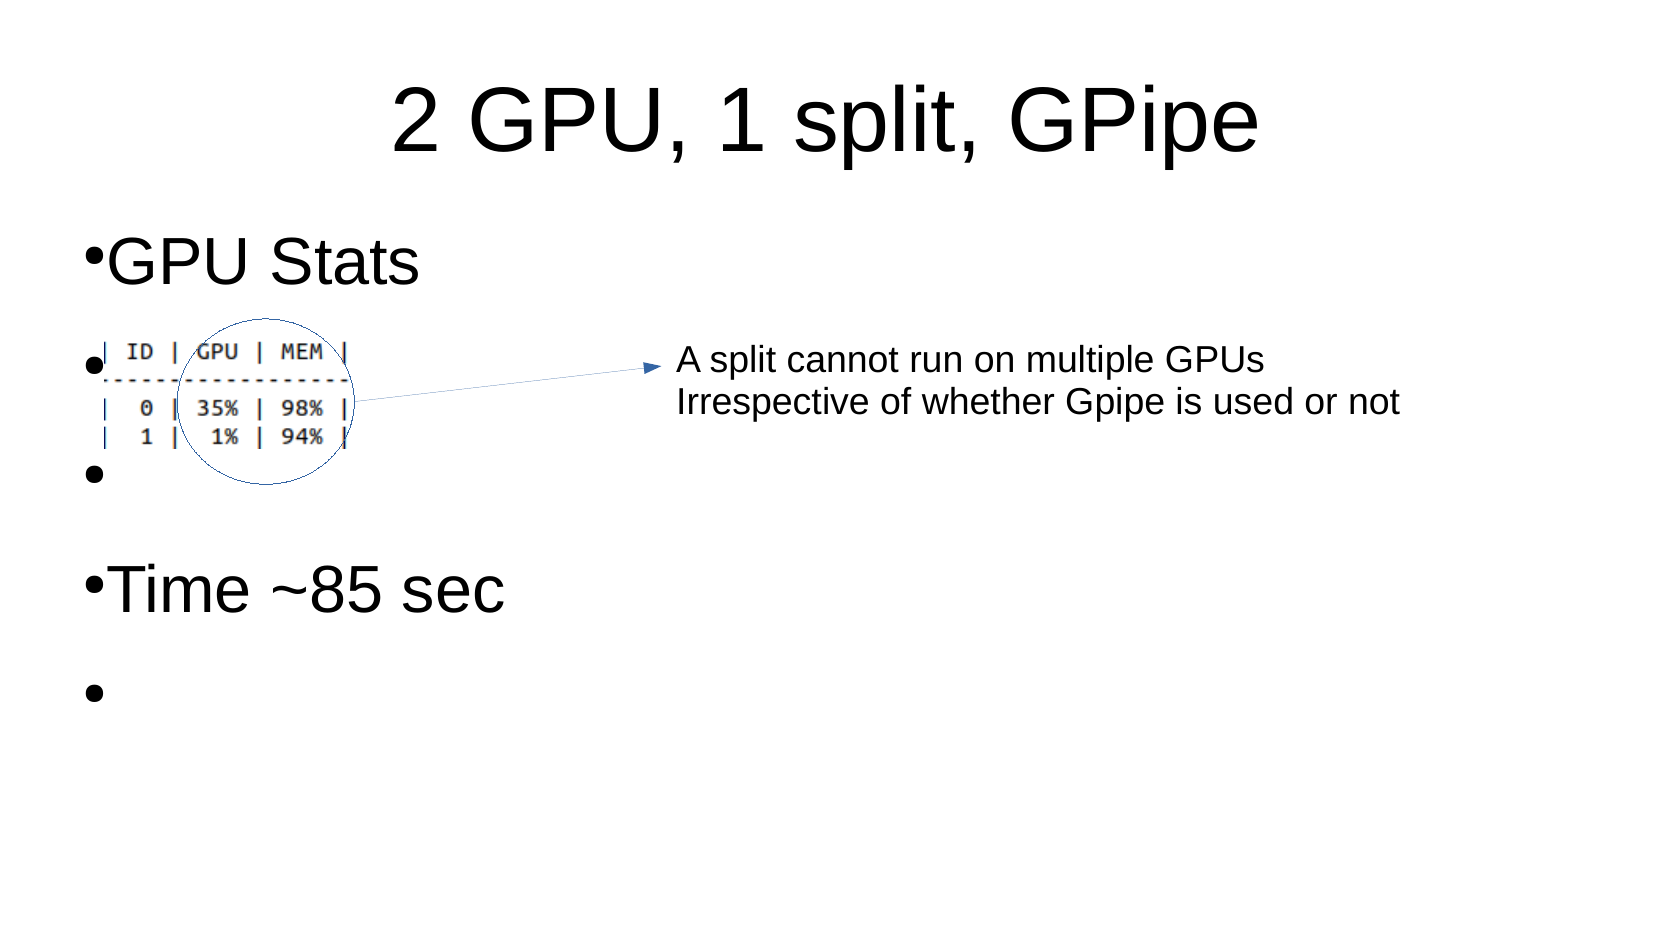

# 2 GPU, 1 split, GPipe
GPU Stats
Time ~85 sec
A split cannot run on multiple GPUs
Irrespective of whether Gpipe is used or not